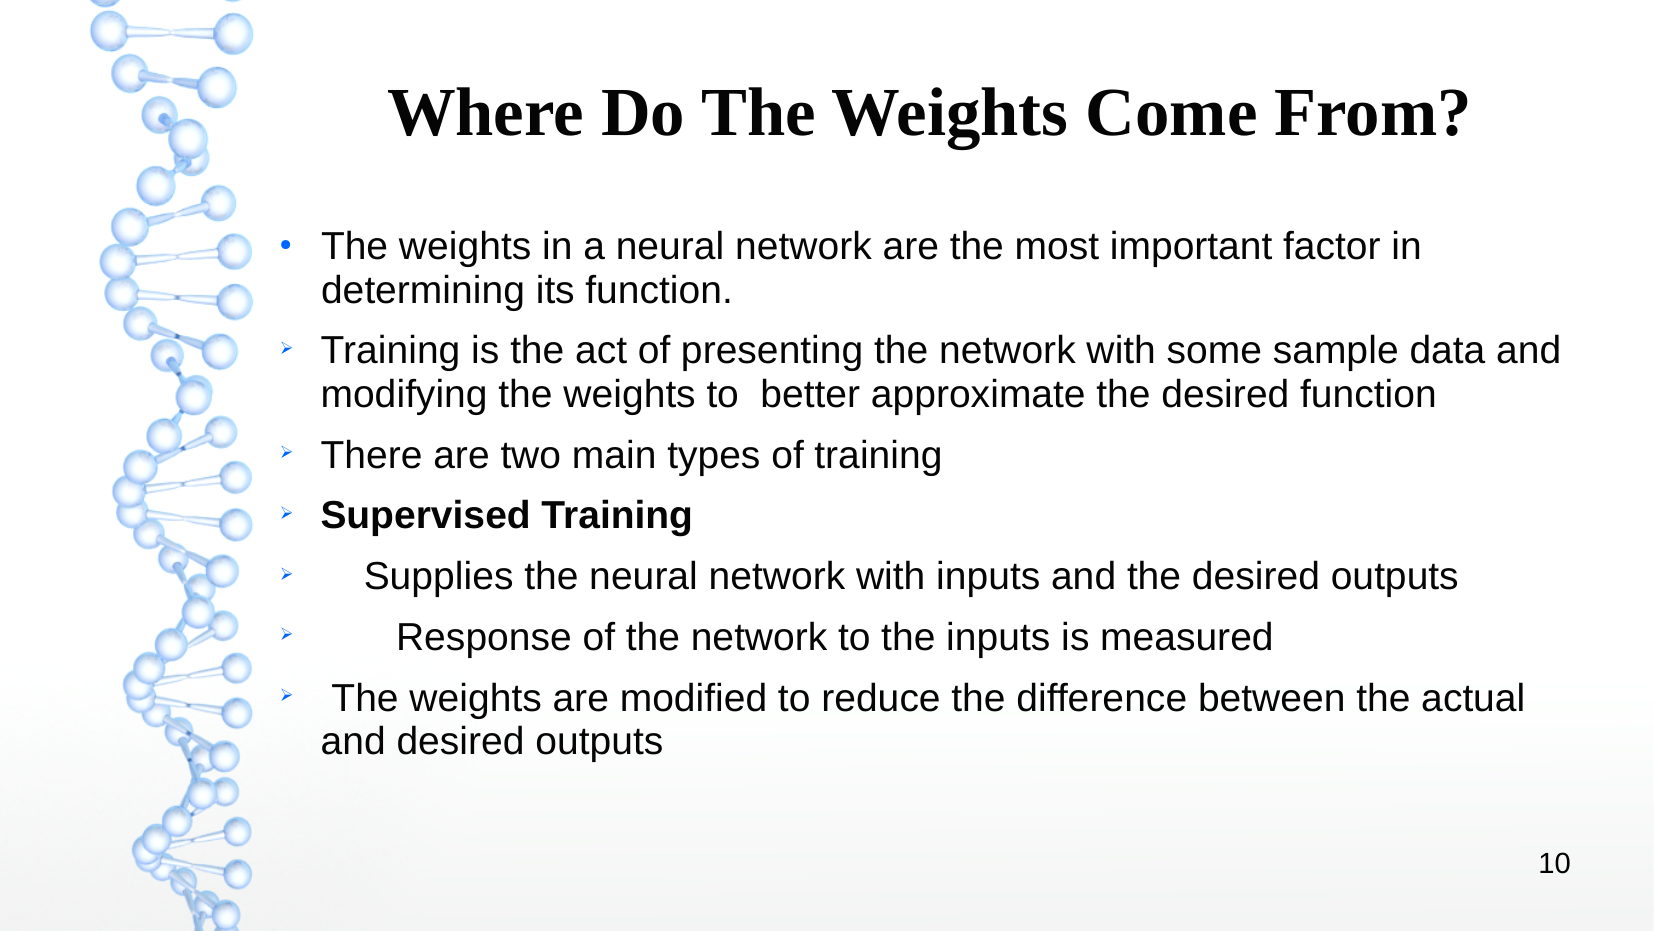

# Where Do The Weights Come From?
The weights in a neural network are the most important factor in determining its function.
Training is the act of presenting the network with some sample data and modifying the weights to better approximate the desired function
There are two main types of training
Supervised Training
 Supplies the neural network with inputs and the desired outputs
 Response of the network to the inputs is measured
 The weights are modified to reduce the difference between the actual and desired outputs
10